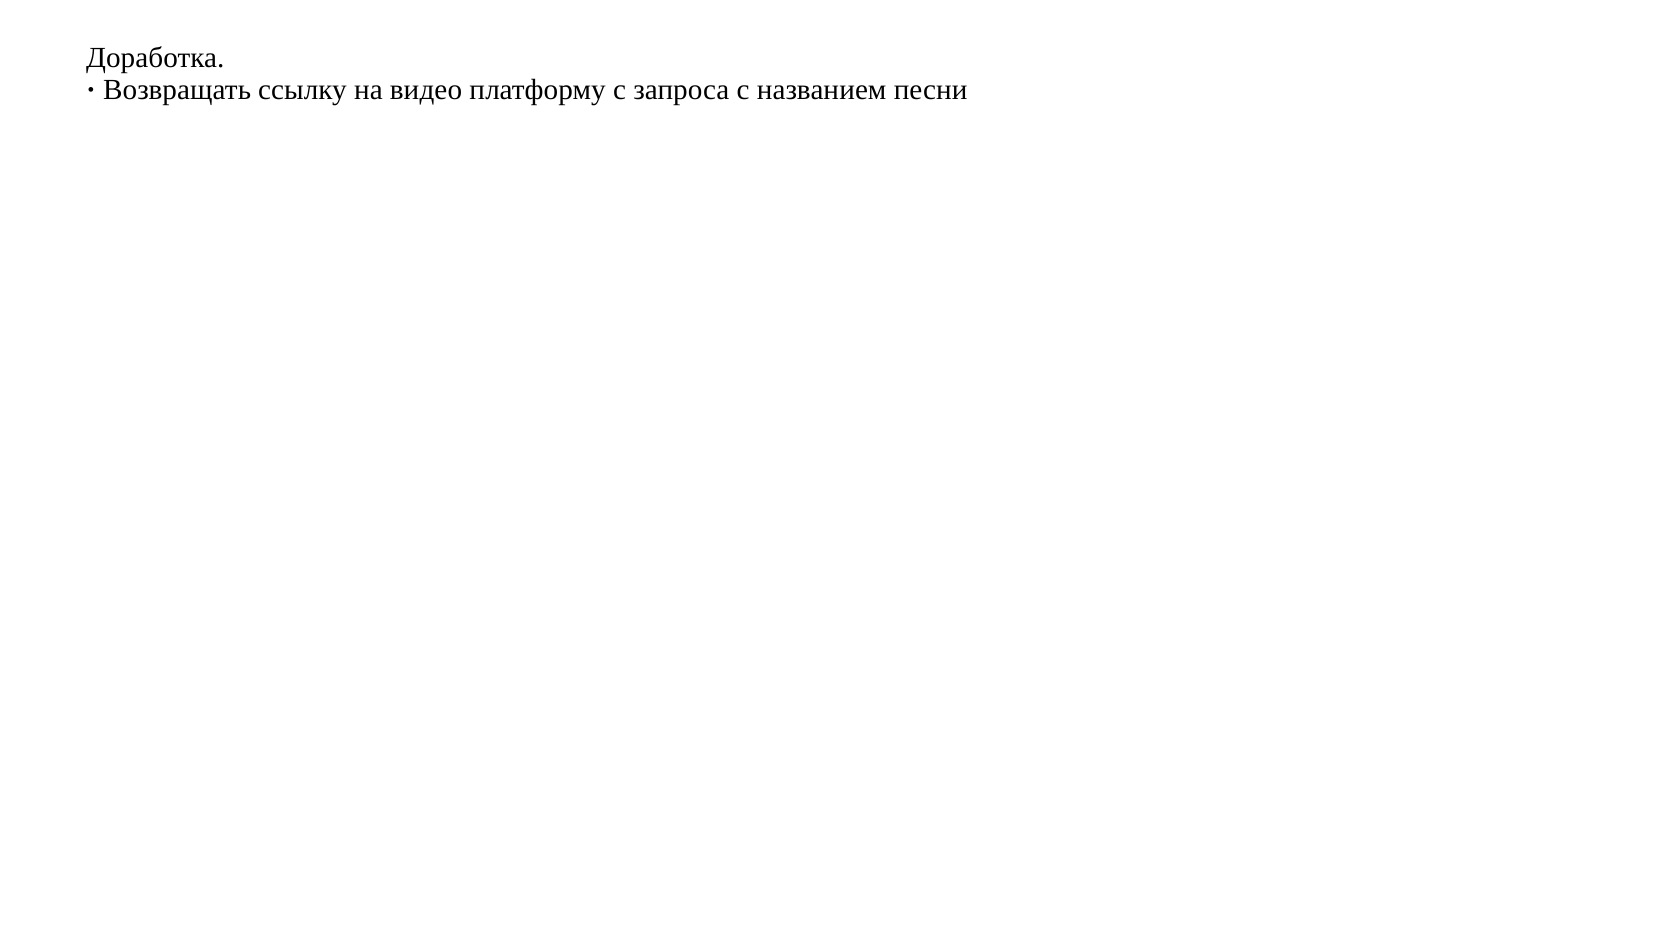

Доработка.
· Возвращать ссылку на видео платформу с запроса с названием песни